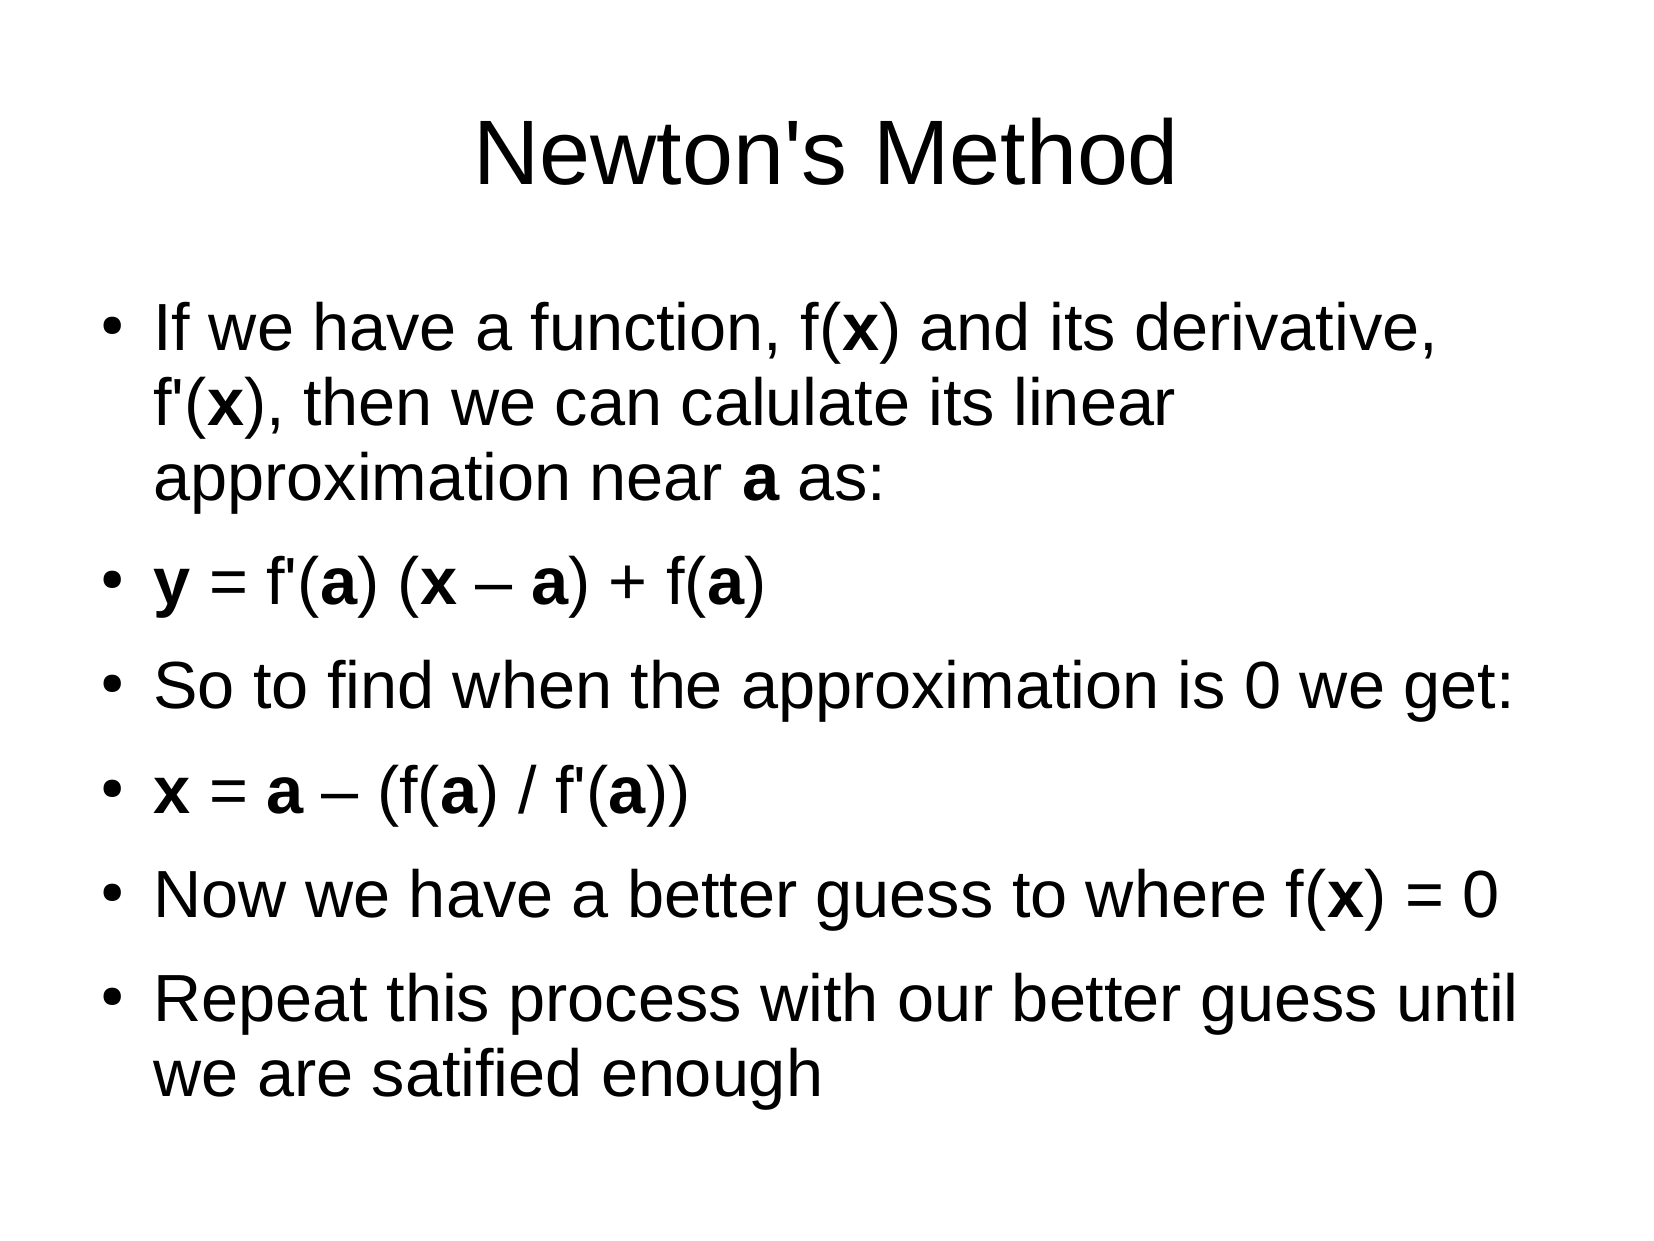

# Newton's Method
If we have a function, f(x) and its derivative, f'(x), then we can calulate its linear approximation near a as:
y = f'(a) (x – a) + f(a)
So to find when the approximation is 0 we get:
x = a – (f(a) / f'(a))
Now we have a better guess to where f(x) = 0
Repeat this process with our better guess until we are satified enough